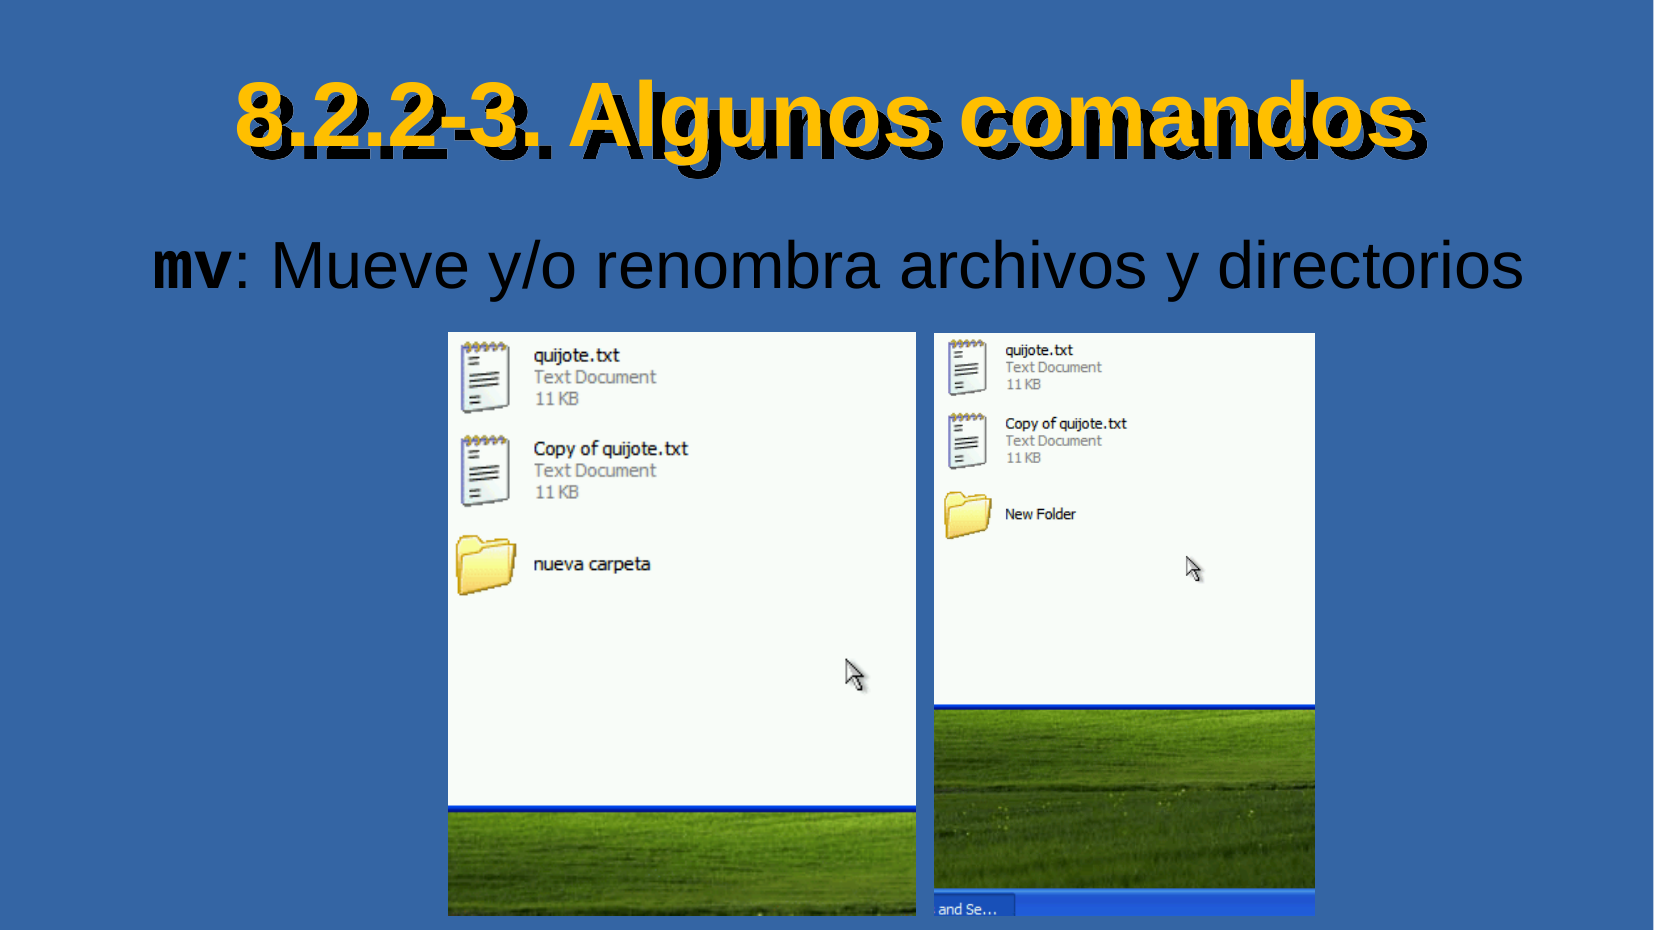

# 8.2.2-3. Algunos comandos
mv: Mueve y/o renombra archivos y directorios